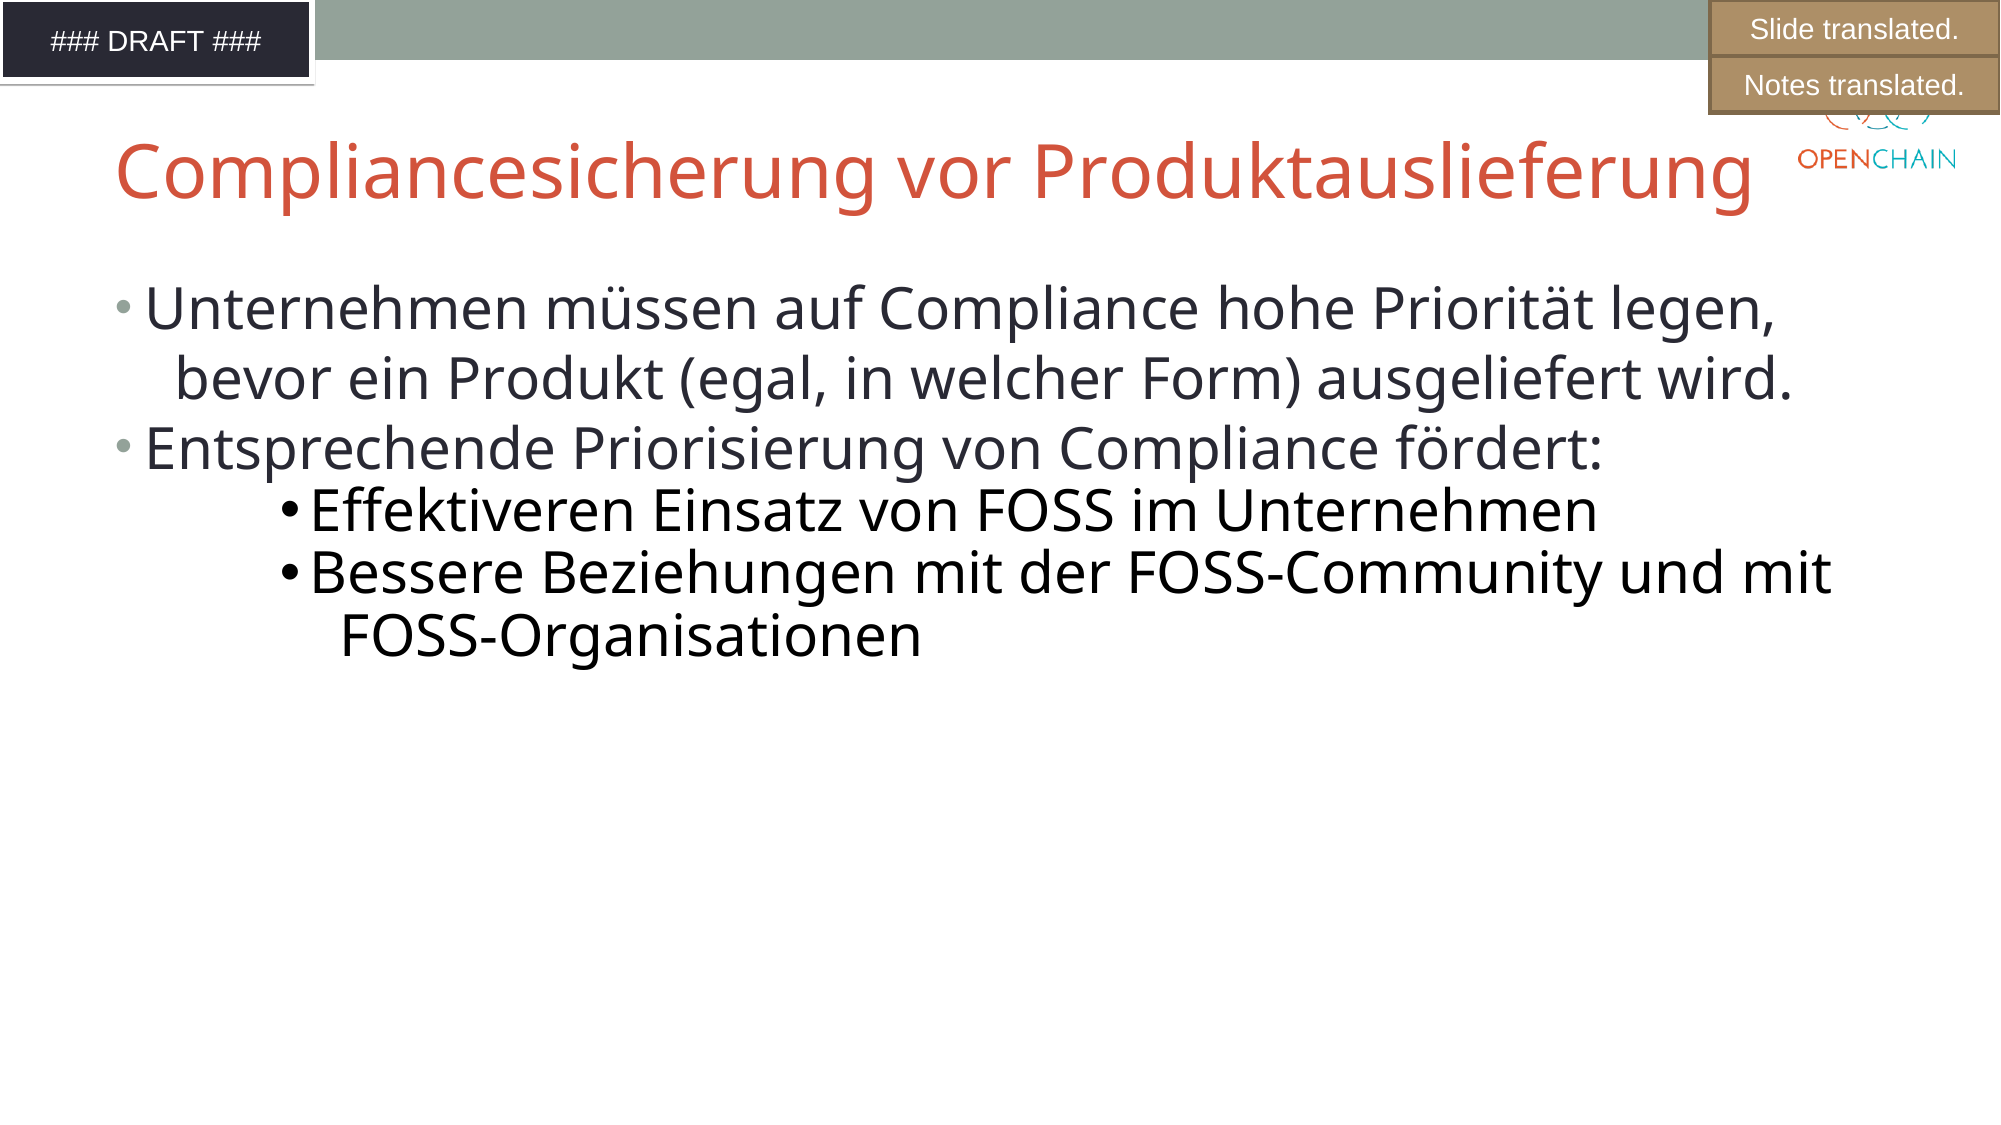

GFX translated.
GFX translated.
GFX translated.
Slide translated.
Notes translated.
# Compliancesicherung vor Produktauslieferung
Unternehmen müssen auf Compliance hohe Priorität legen, bevor ein Produkt (egal, in welcher Form) ausgeliefert wird.
Entsprechende Priorisierung von Compliance fördert:
Effektiveren Einsatz von FOSS im Unternehmen
Bessere Beziehungen mit der FOSS-Community und mit FOSS-Organisationen